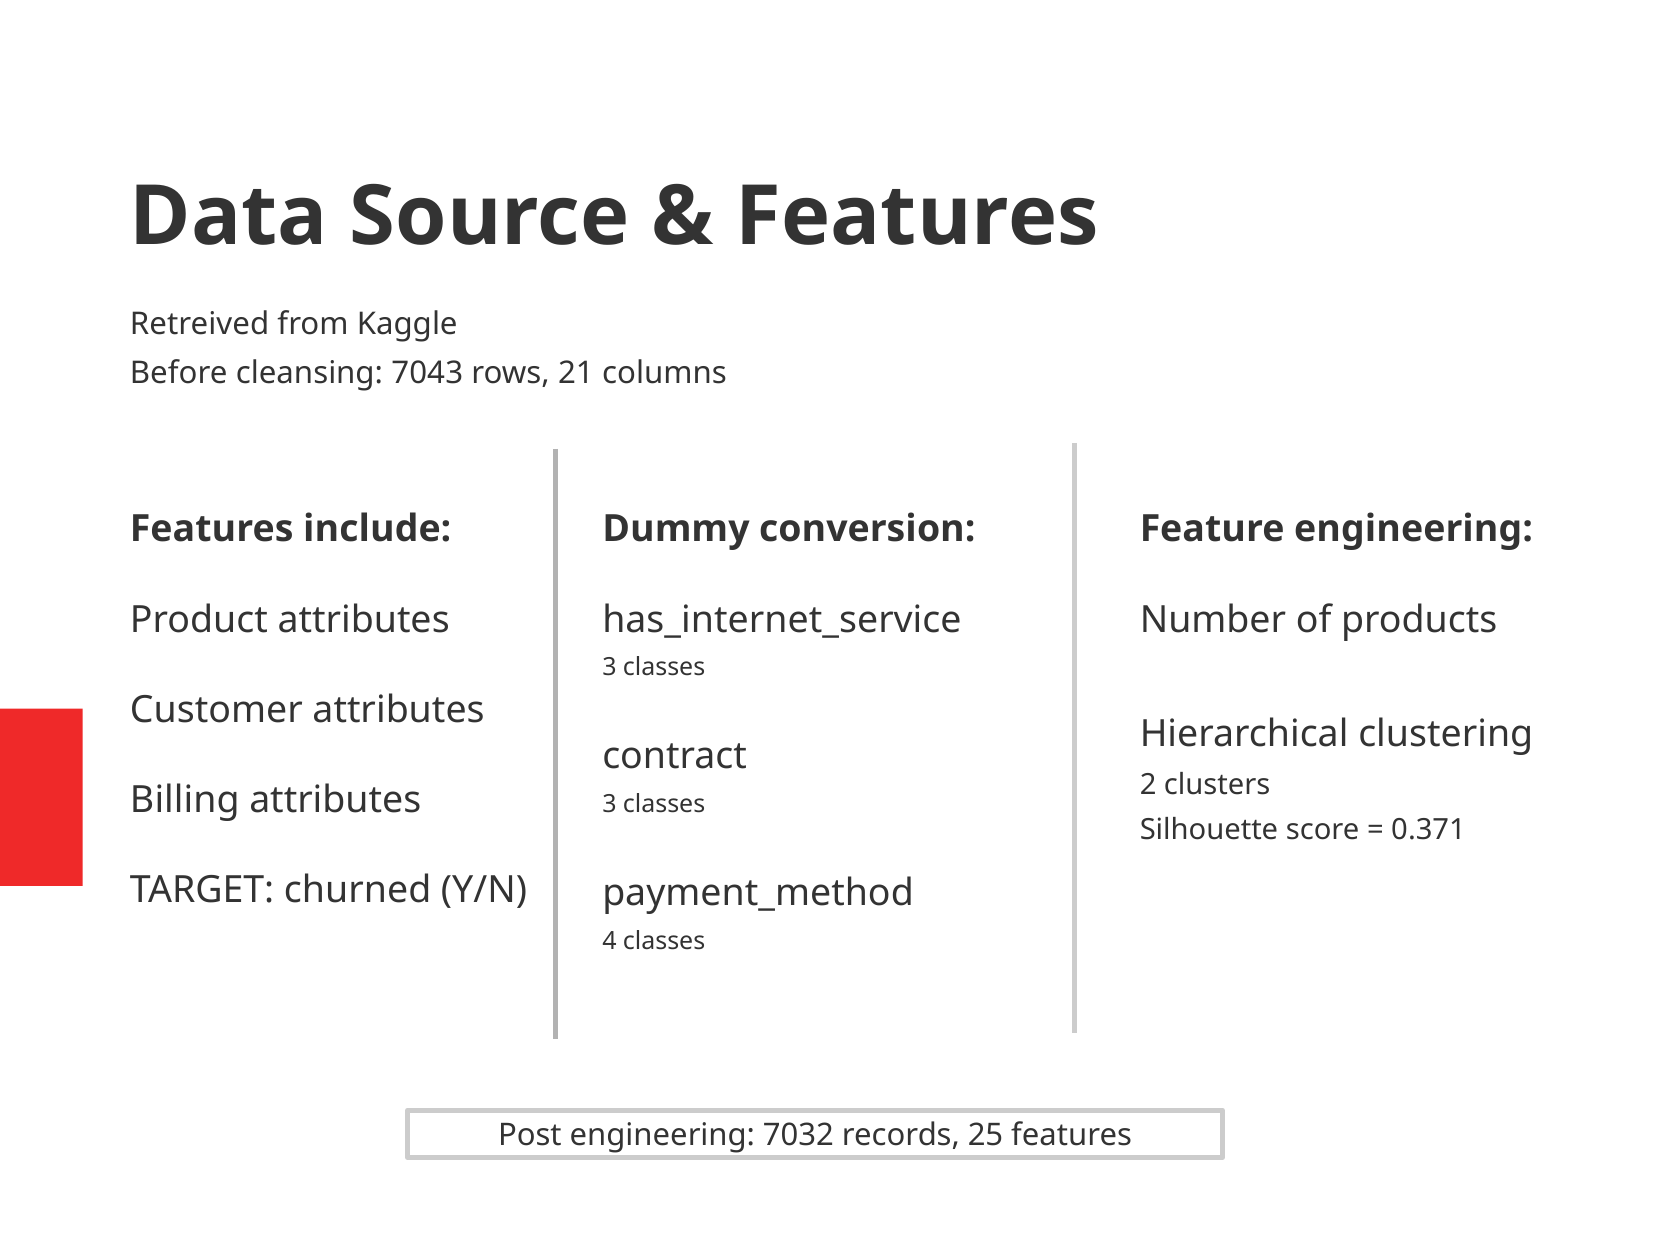

# Data Source & Features
Retreived from Kaggle
Before cleansing: 7043 rows, 21 columns
Features include:
Product attributes
Customer attributes
Billing attributes
TARGET: churned (Y/N)
Dummy conversion:
has_internet_service
3 classes
contract
3 classes
payment_method
4 classes
Feature engineering:
Number of products
Hierarchical clustering
2 clusters
Silhouette score = 0.371
Post engineering: 7032 records, 25 features